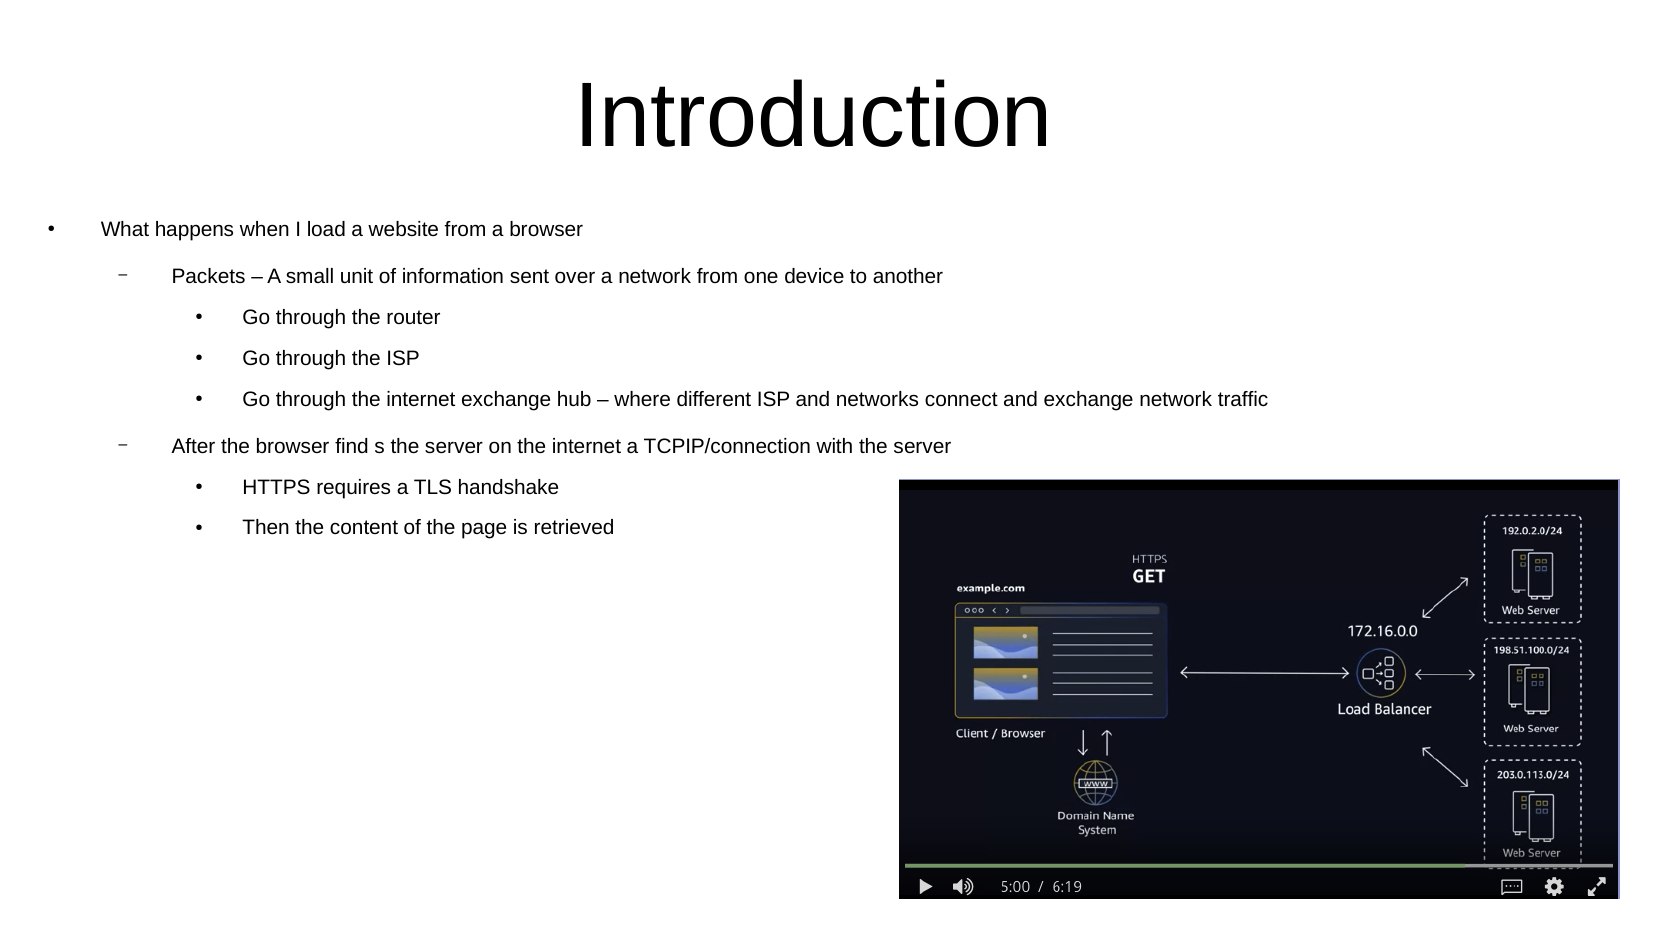

# Introduction
What happens when I load a website from a browser
Packets – A small unit of information sent over a network from one device to another
Go through the router
Go through the ISP
Go through the internet exchange hub – where different ISP and networks connect and exchange network traffic
After the browser find s the server on the internet a TCPIP/connection with the server
HTTPS requires a TLS handshake
Then the content of the page is retrieved